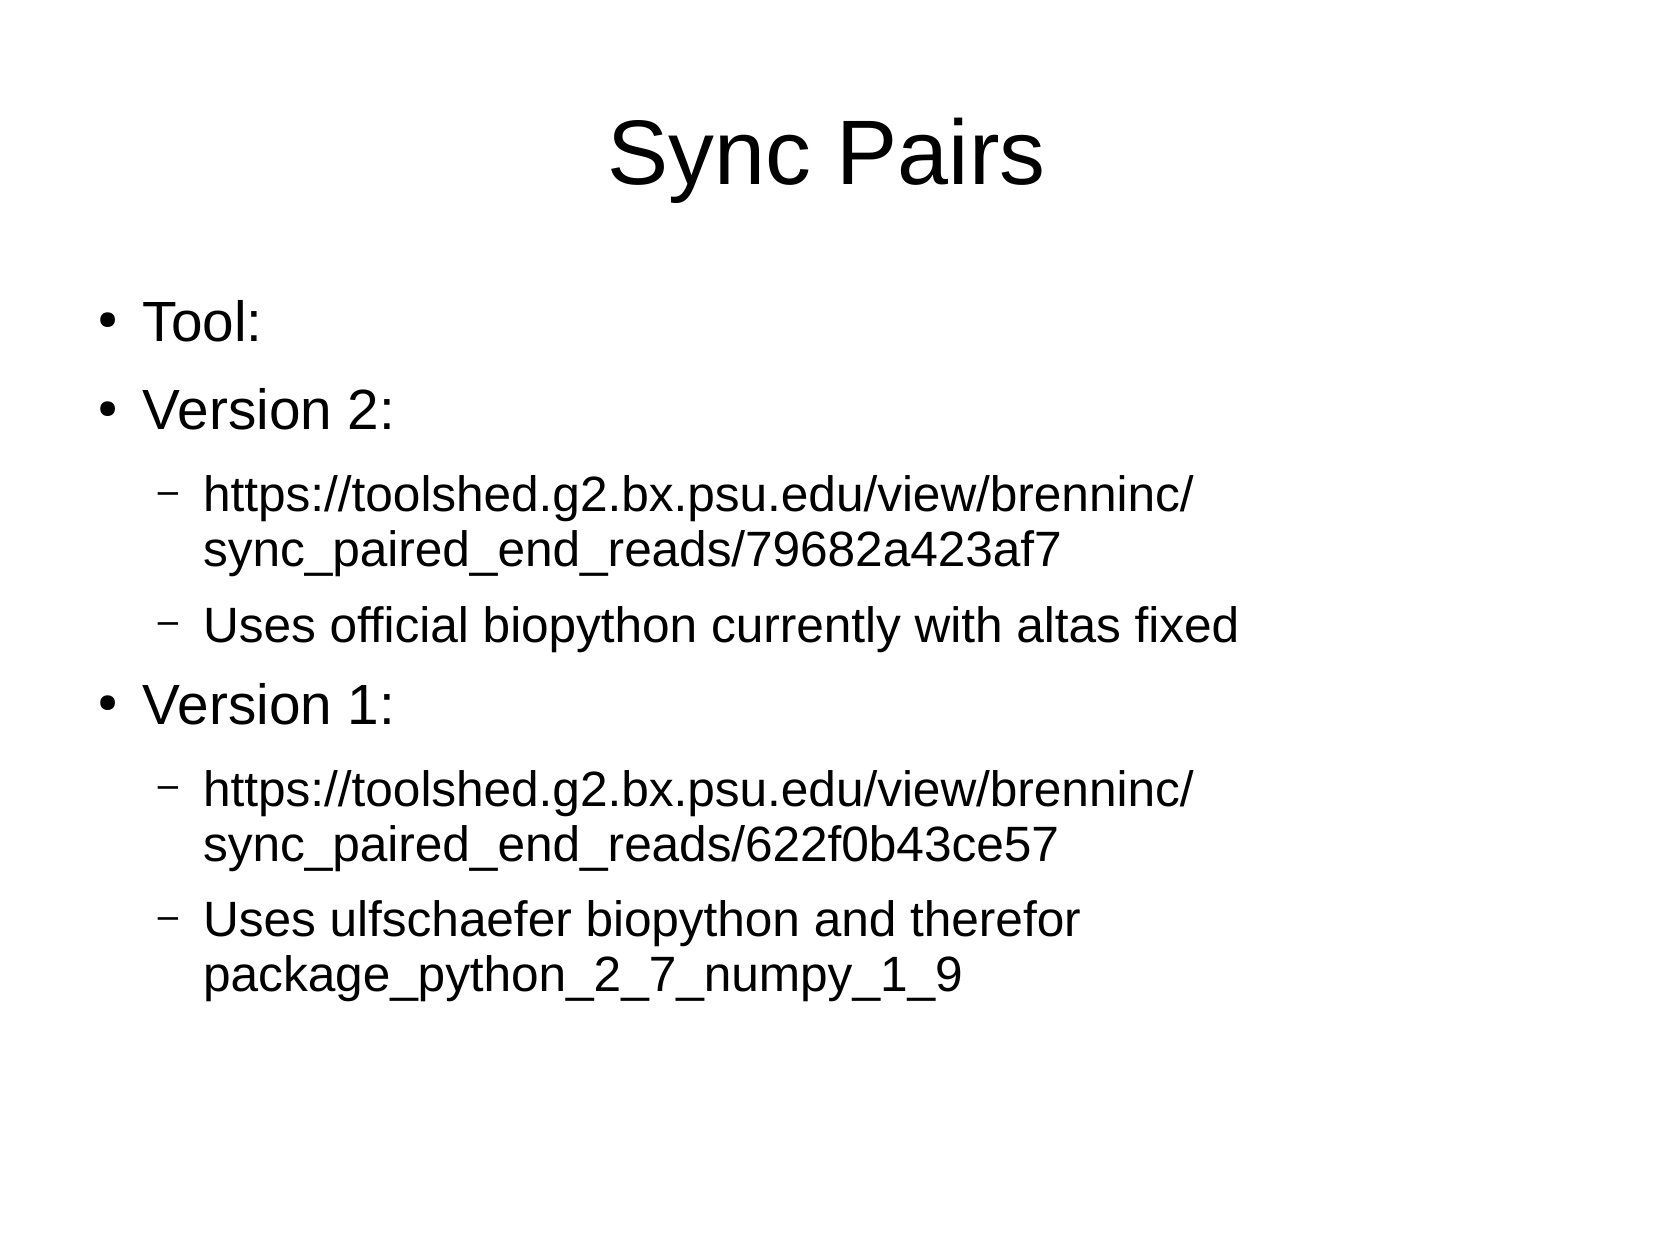

# Sync Pairs
Tool:
Version 2:
https://toolshed.g2.bx.psu.edu/view/brenninc/sync_paired_end_reads/79682a423af7
Uses official biopython currently with altas fixed
Version 1:
https://toolshed.g2.bx.psu.edu/view/brenninc/sync_paired_end_reads/622f0b43ce57
Uses ulfschaefer biopython and therefor package_python_2_7_numpy_1_9